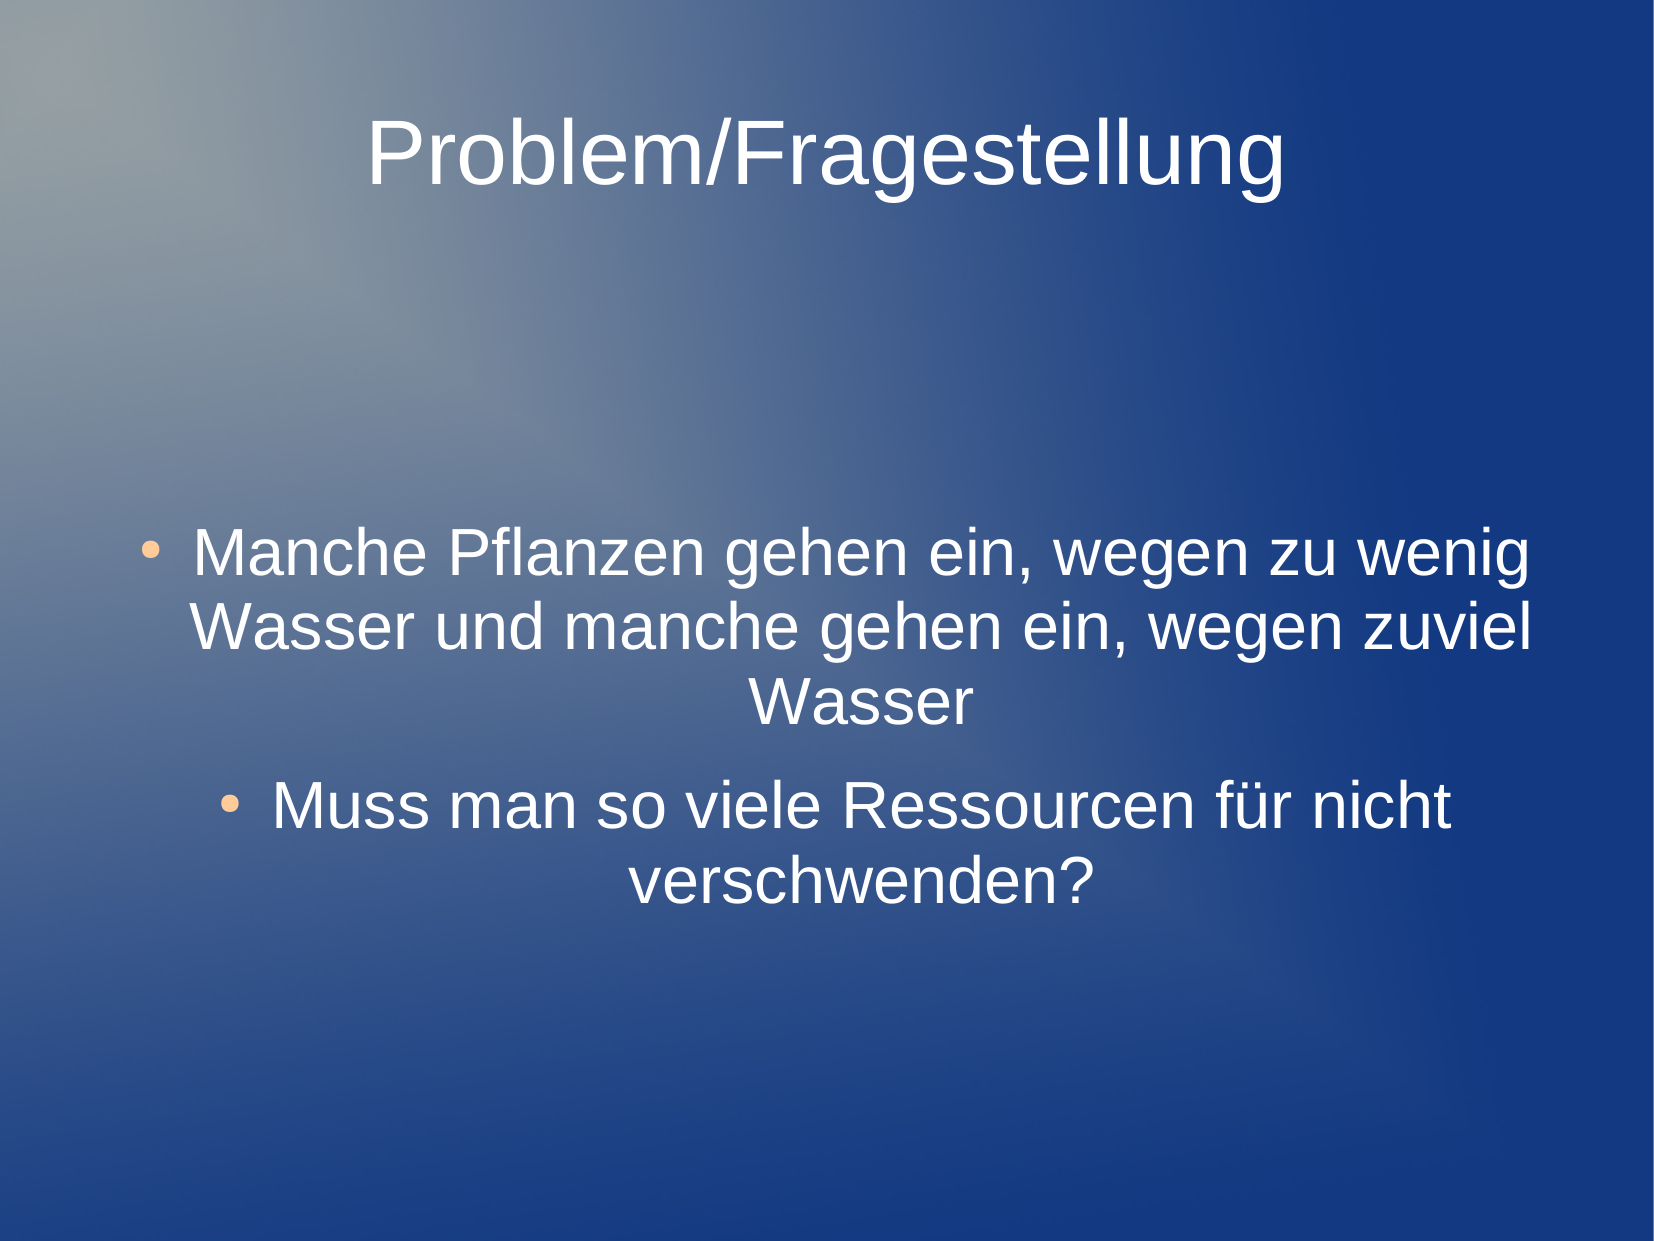

# Problem/Fragestellung
Manche Pflanzen gehen ein, wegen zu wenig Wasser und manche gehen ein, wegen zuviel Wasser
Muss man so viele Ressourcen für nicht verschwenden?